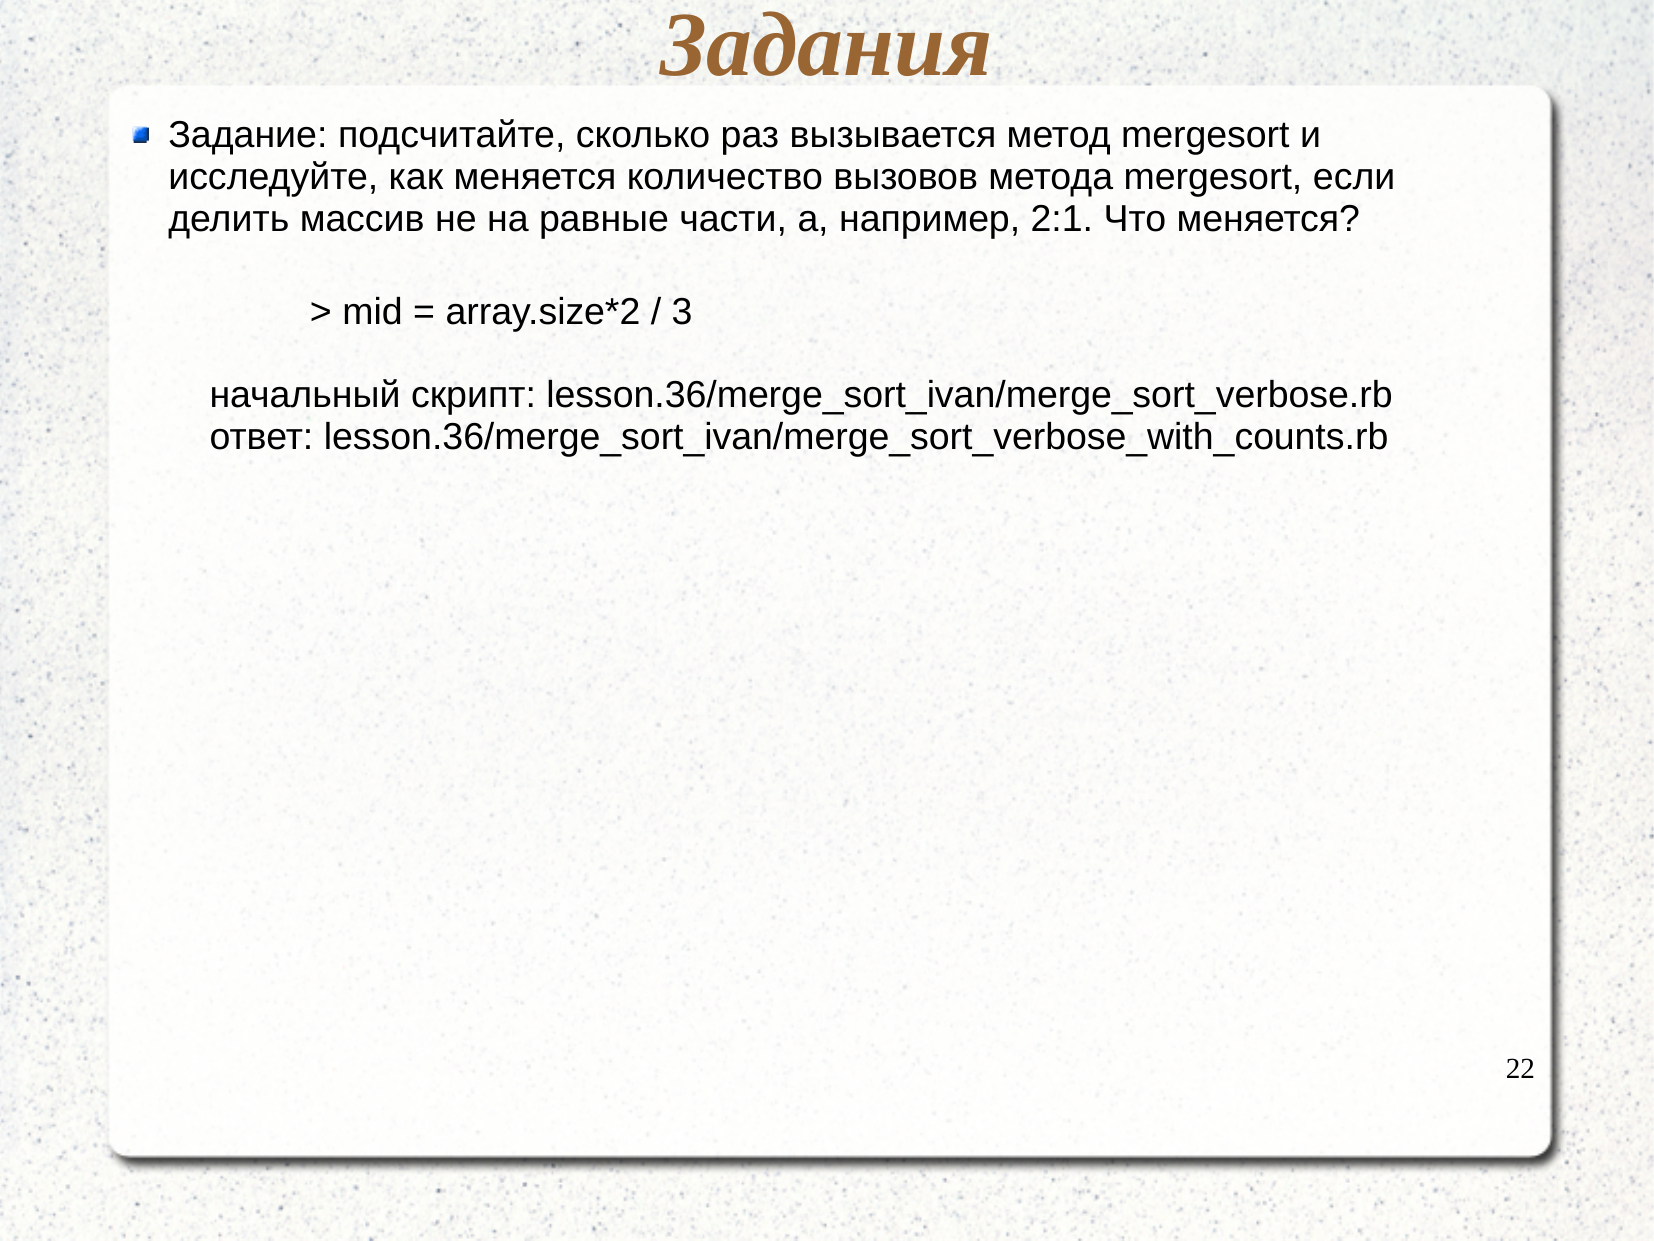

# Задания
Задание: подсчитайте, сколько раз вызывается метод mergesort и исследуйте, как меняется количество вызовов метода mergesort, если делить массив не на равные части, а, например, 2:1. Что меняется?
> mid = array.size*2 / 3
начальный скрипт: lesson.36/merge_sort_ivan/merge_sort_verbose.rb
ответ: lesson.36/merge_sort_ivan/merge_sort_verbose_with_counts.rb
22